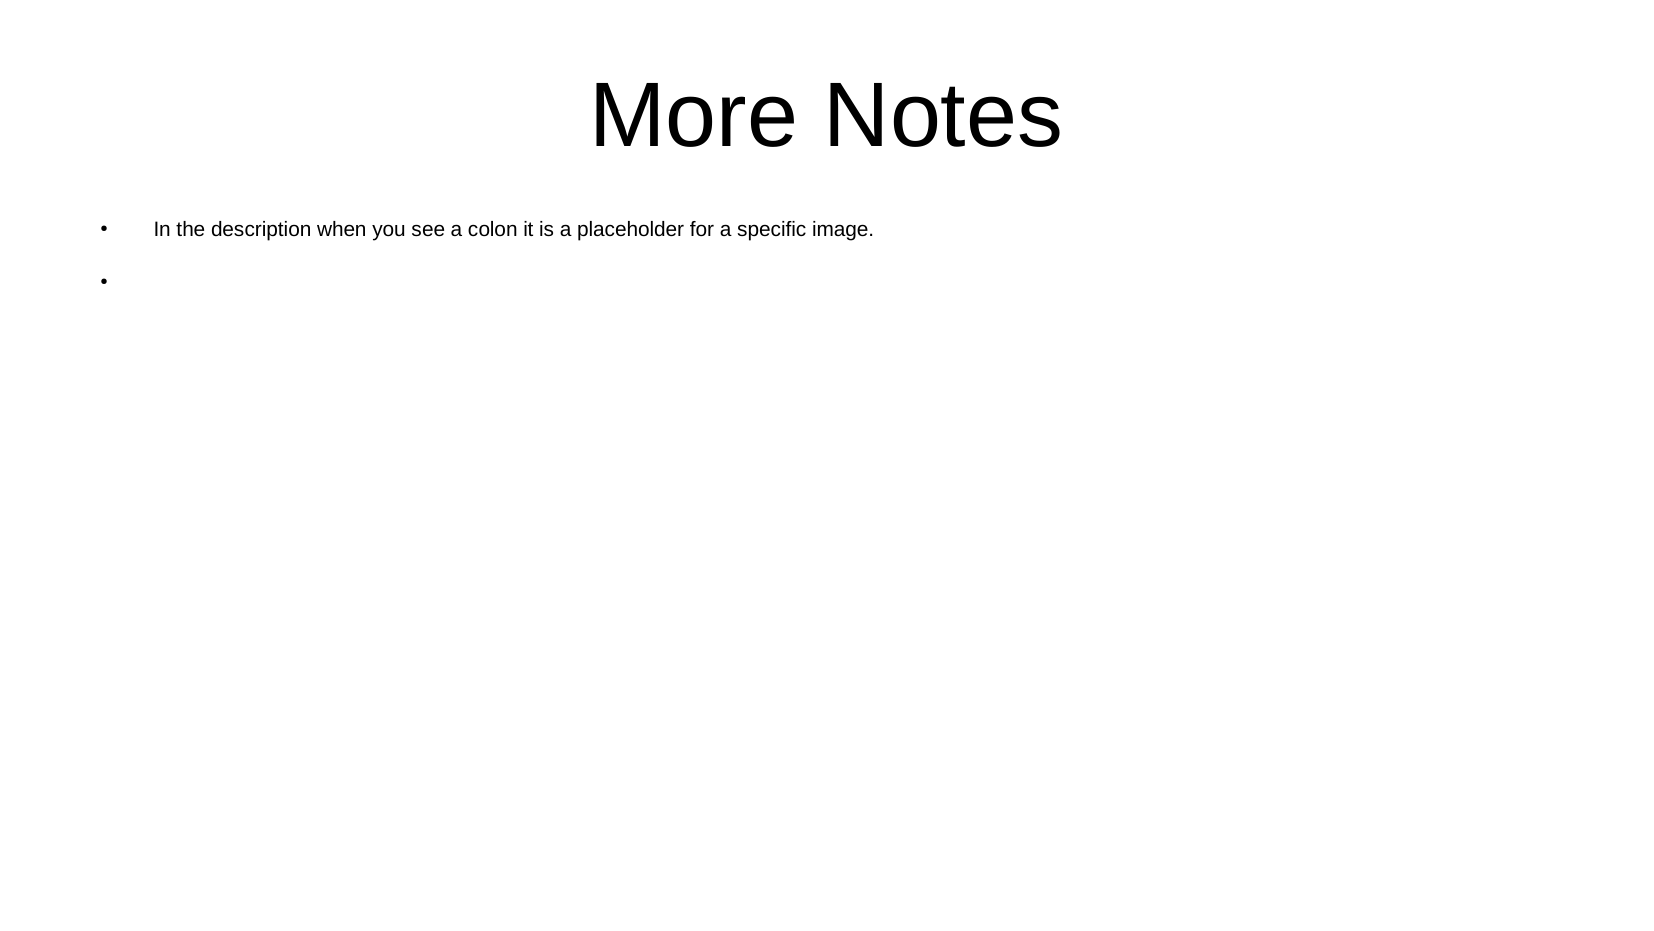

# More Notes
In the description when you see a colon it is a placeholder for a specific image.